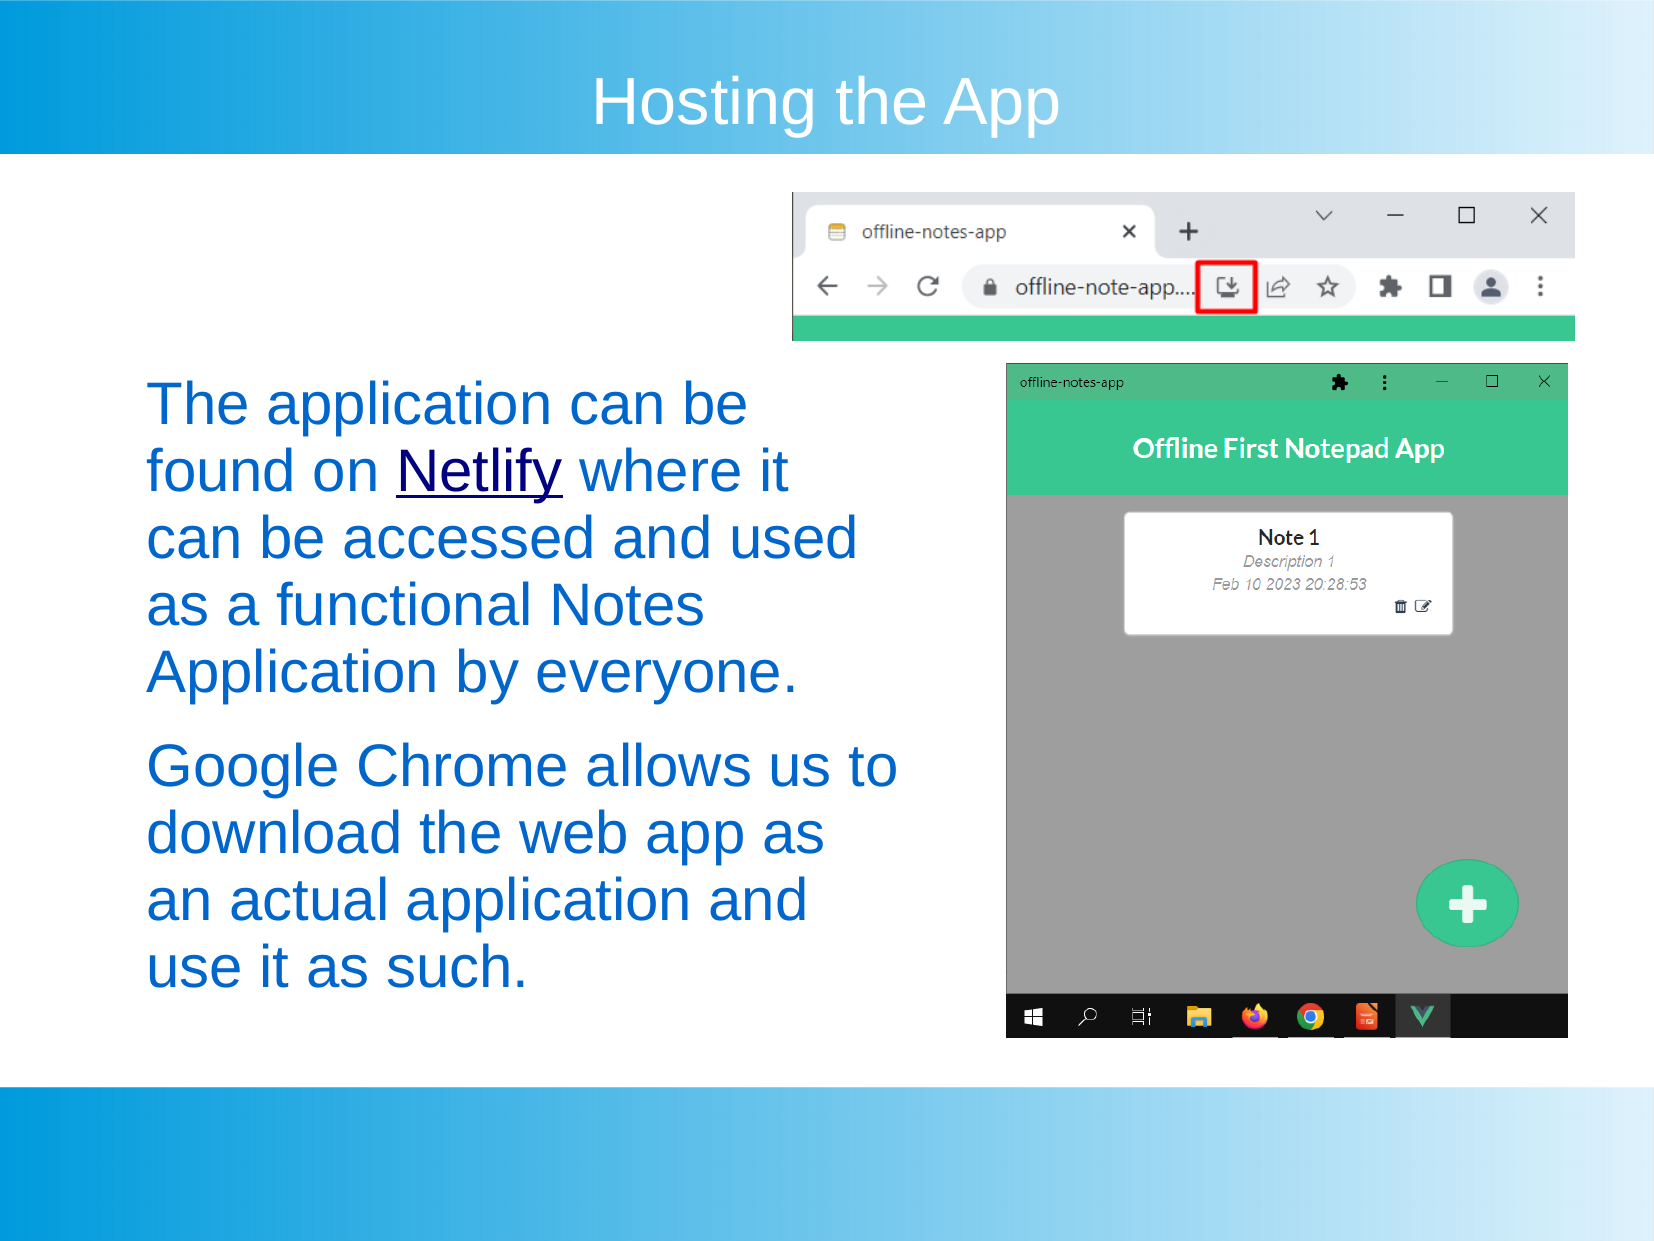

# Hosting the App
The application can be found on Netlify where it can be accessed and used as a functional Notes Application by everyone.
Google Chrome allows us to download the web app as an actual application and use it as such.